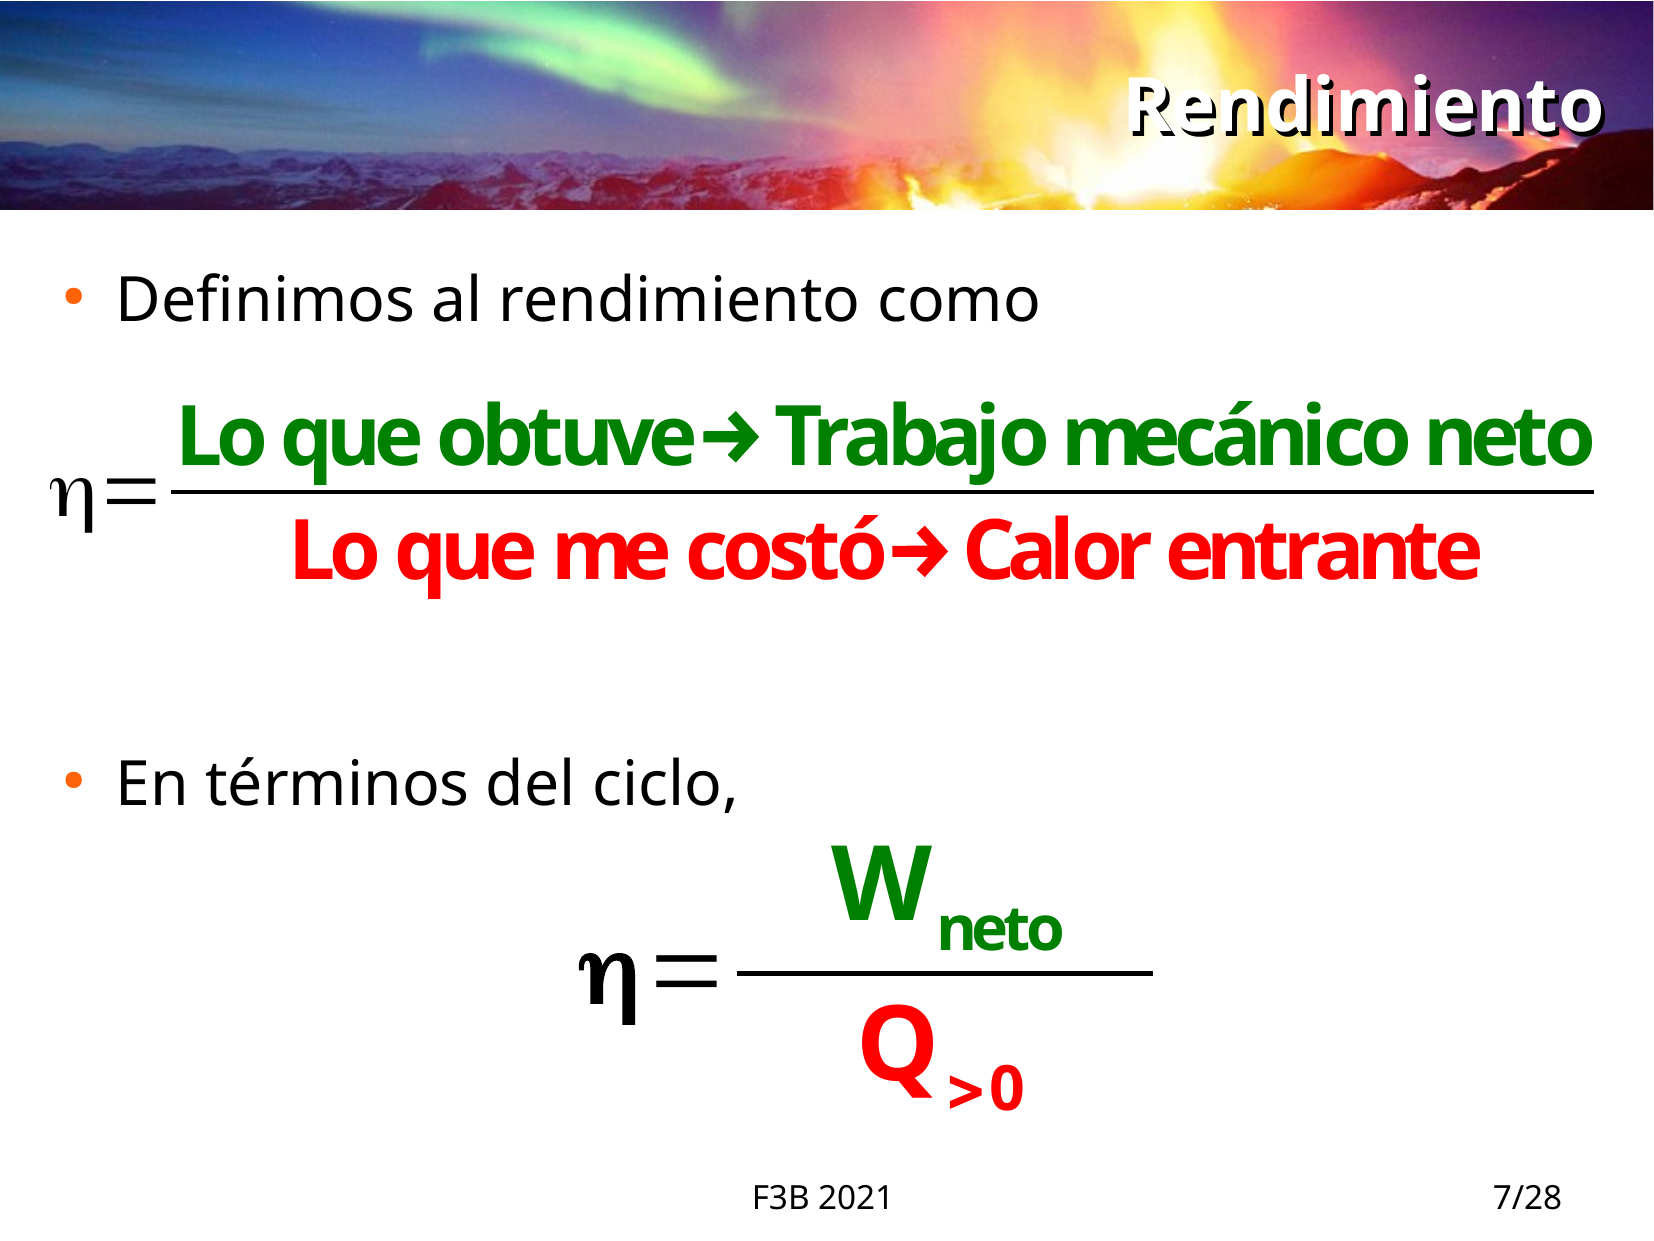

# Rendimiento
Definimos al rendimiento como
En términos del ciclo,
F3B 2021
7